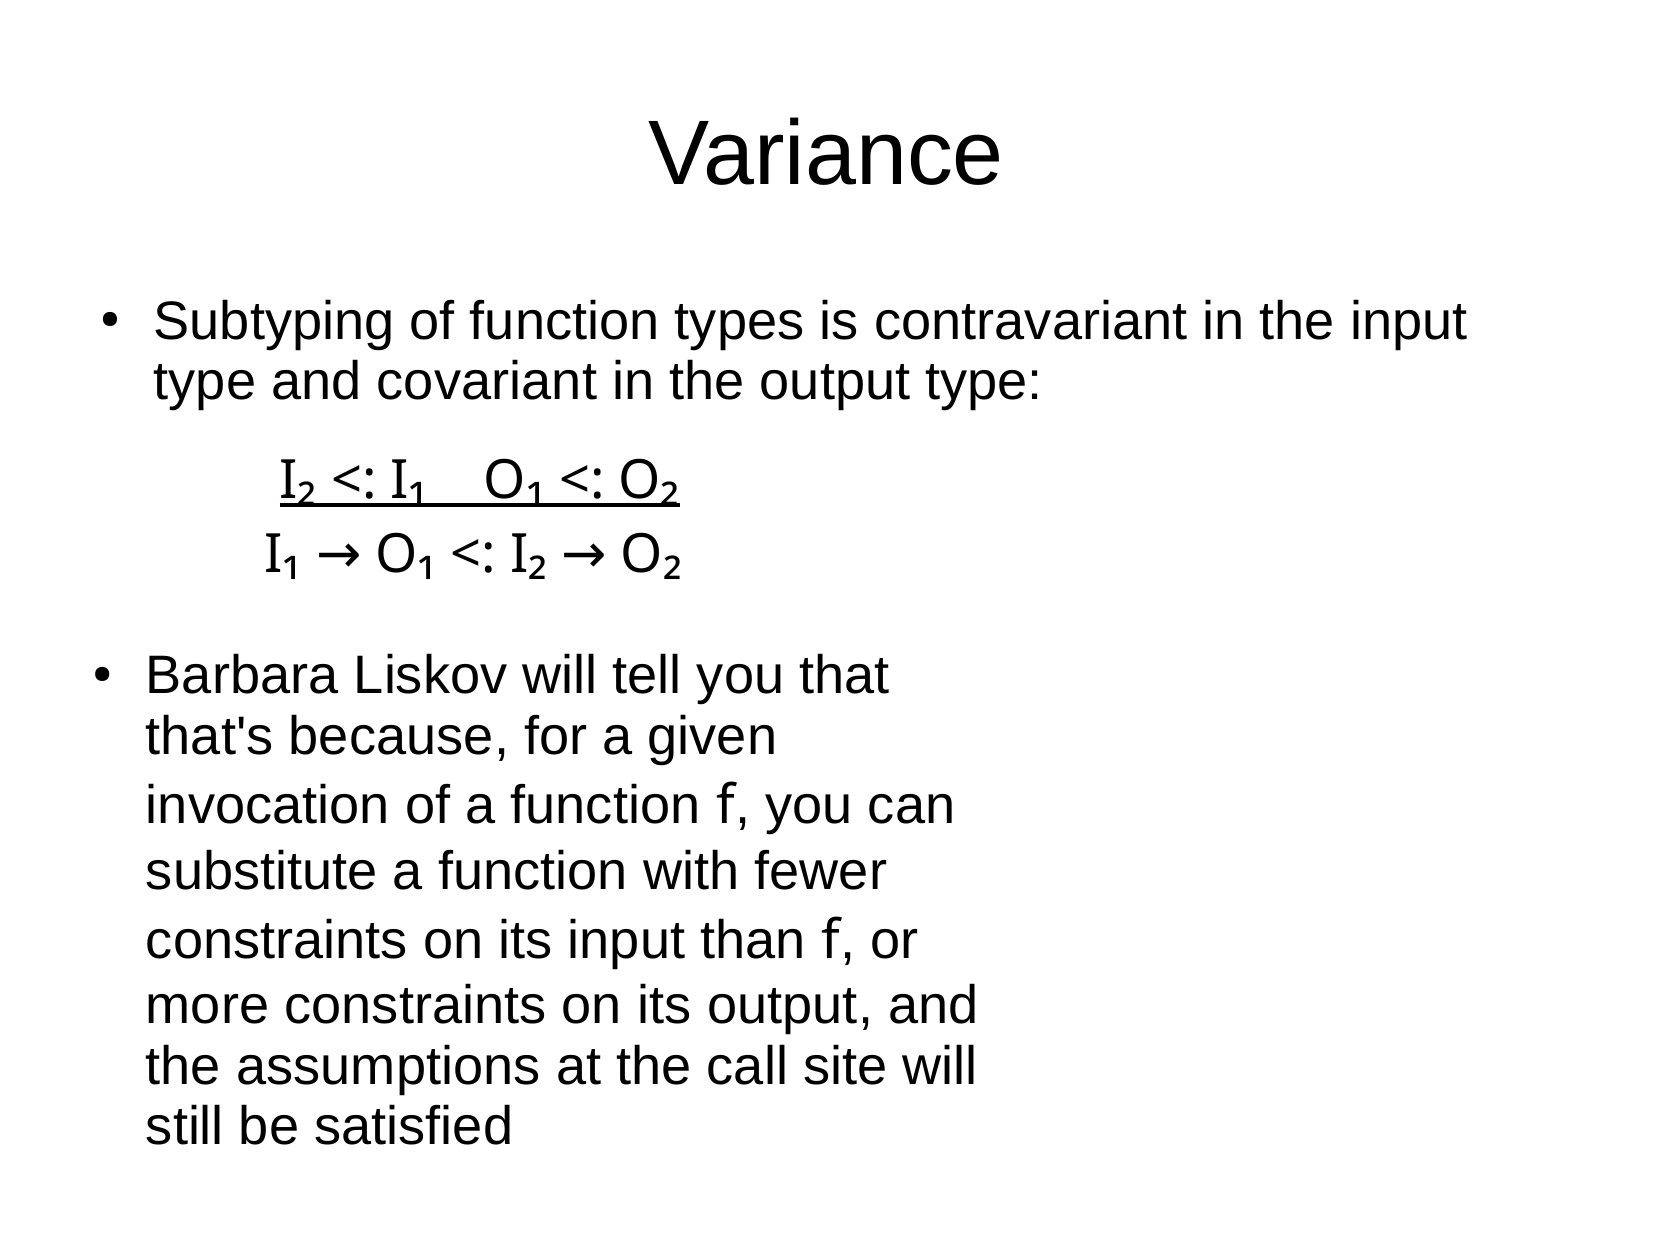

# Variance
Subtyping of function types is contravariant in the input type and covariant in the output type:
 I₂ <: I₁ O₁ <: O₂
 I₁ → O₁ <: I₂ → O₂
Barbara Liskov will tell you that that's because, for a given invocation of a function f, you can substitute a function with fewer constraints on its input than f, or more constraints on its output, and the assumptions at the call site will still be satisfied